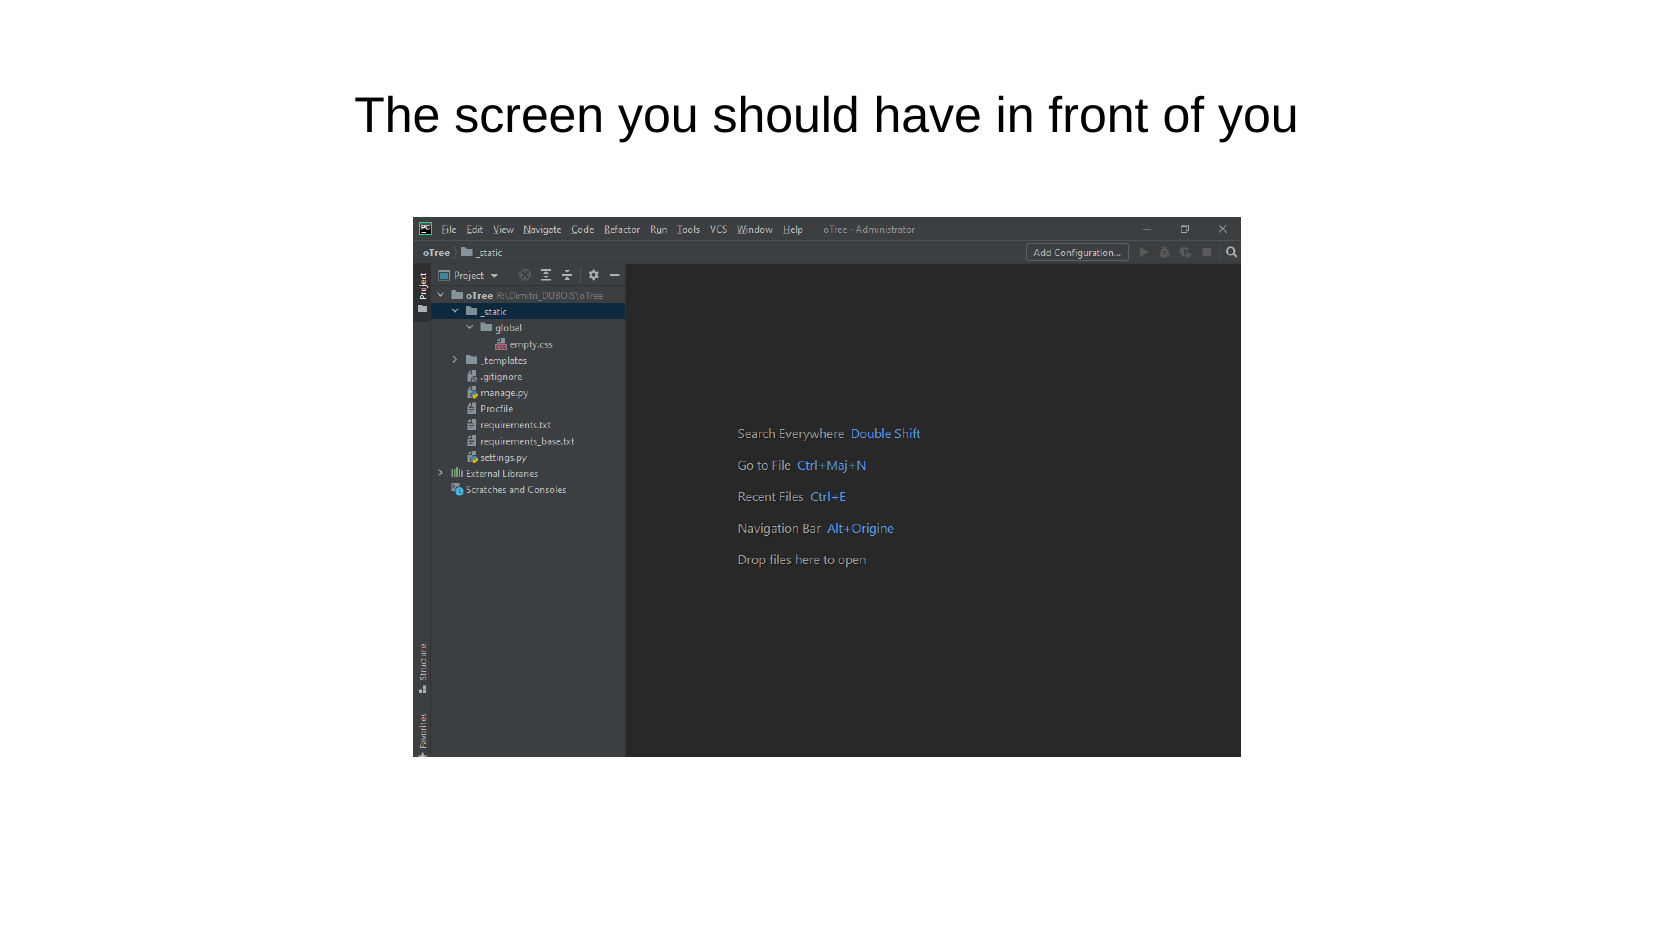

# The screen you should have in front of you